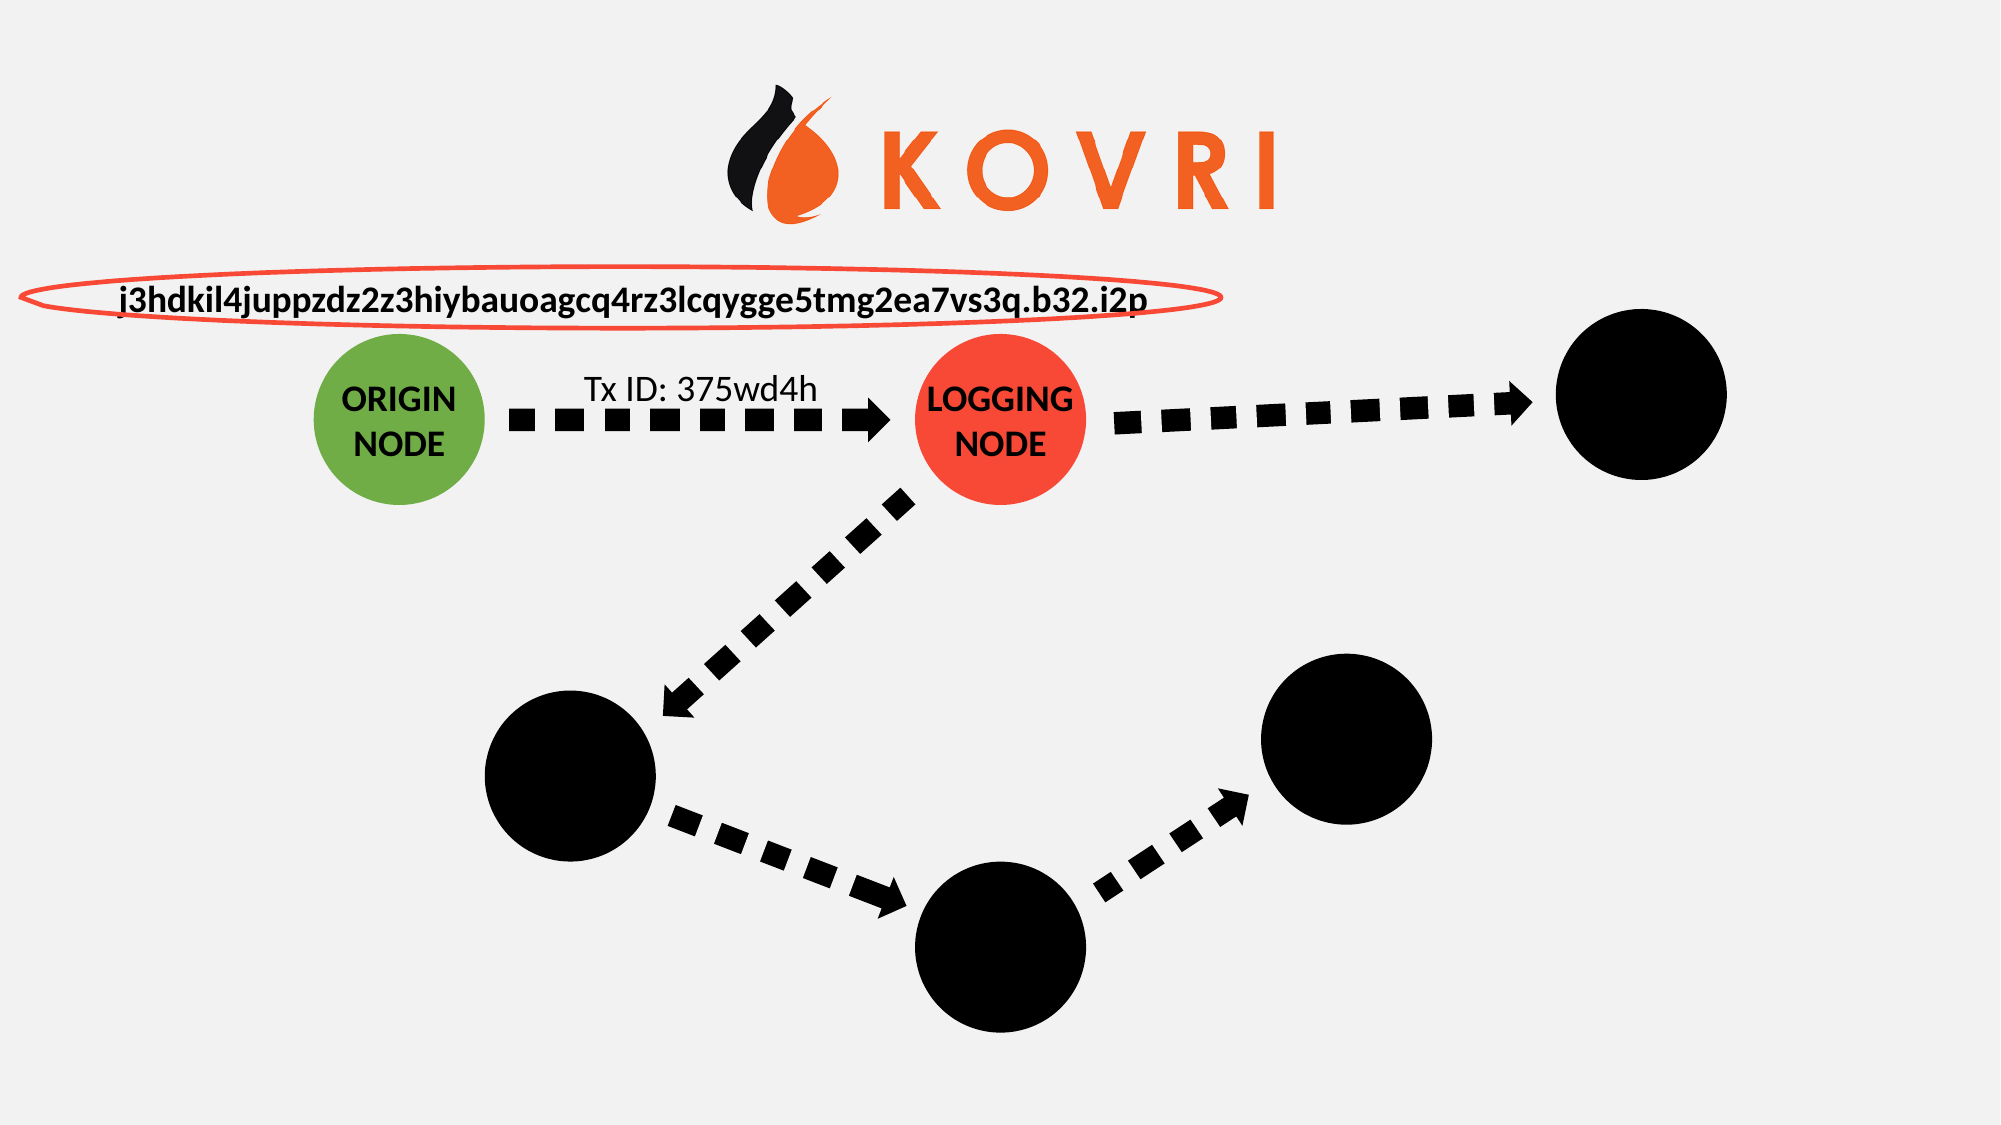

j3hdkil4juppzdz2z3hiybauoagcq4rz3lcqygge5tmg2ea7vs3q.b32.i2p
Tx ID: 375wd4h
ORIGIN
NODE
LOGGING
NODE